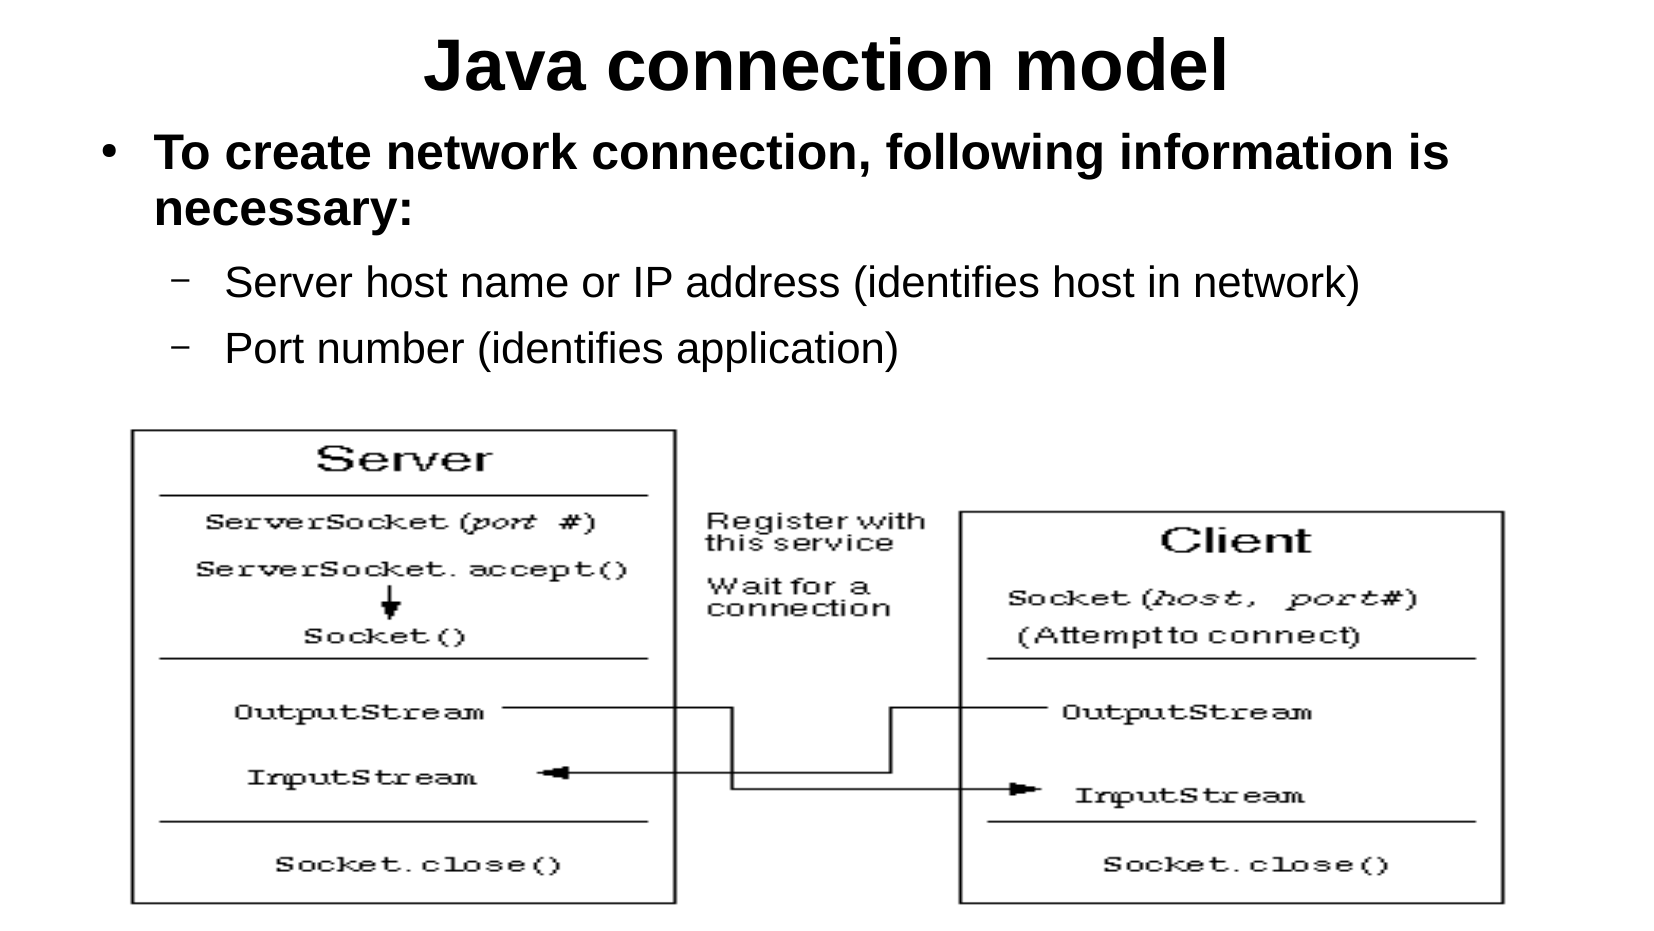

# Java connection model
To create network connection, following information is necessary:
Server host name or IP address (identifies host in network)
Port number (identifies application)